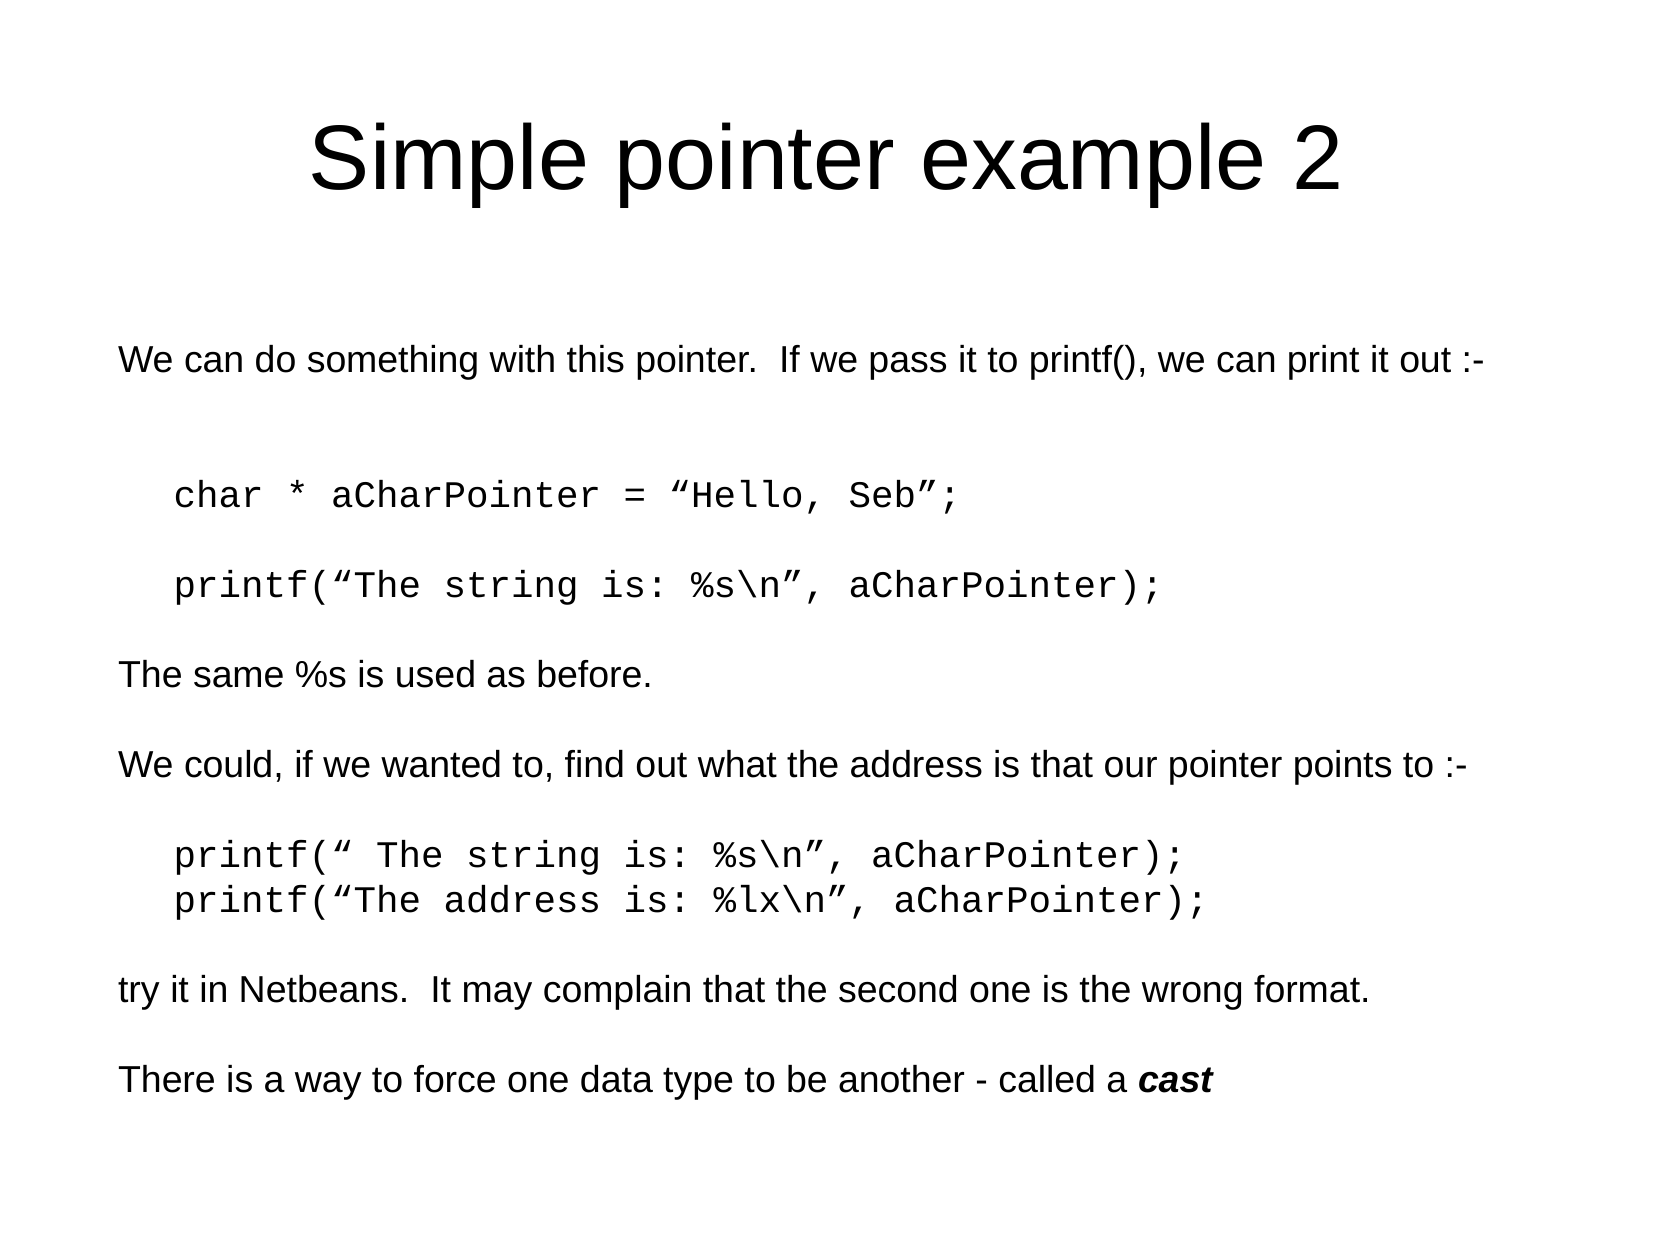

# Simple pointer example 2
We can do something with this pointer. If we pass it to printf(), we can print it out :-
	char * aCharPointer = “Hello, Seb”;
	printf(“The string is: %s\n”, aCharPointer);
The same %s is used as before.
We could, if we wanted to, find out what the address is that our pointer points to :-
	printf(“ The string is: %s\n”, aCharPointer);
	printf(“The address is: %lx\n”, aCharPointer);
try it in Netbeans. It may complain that the second one is the wrong format.
There is a way to force one data type to be another - called a cast